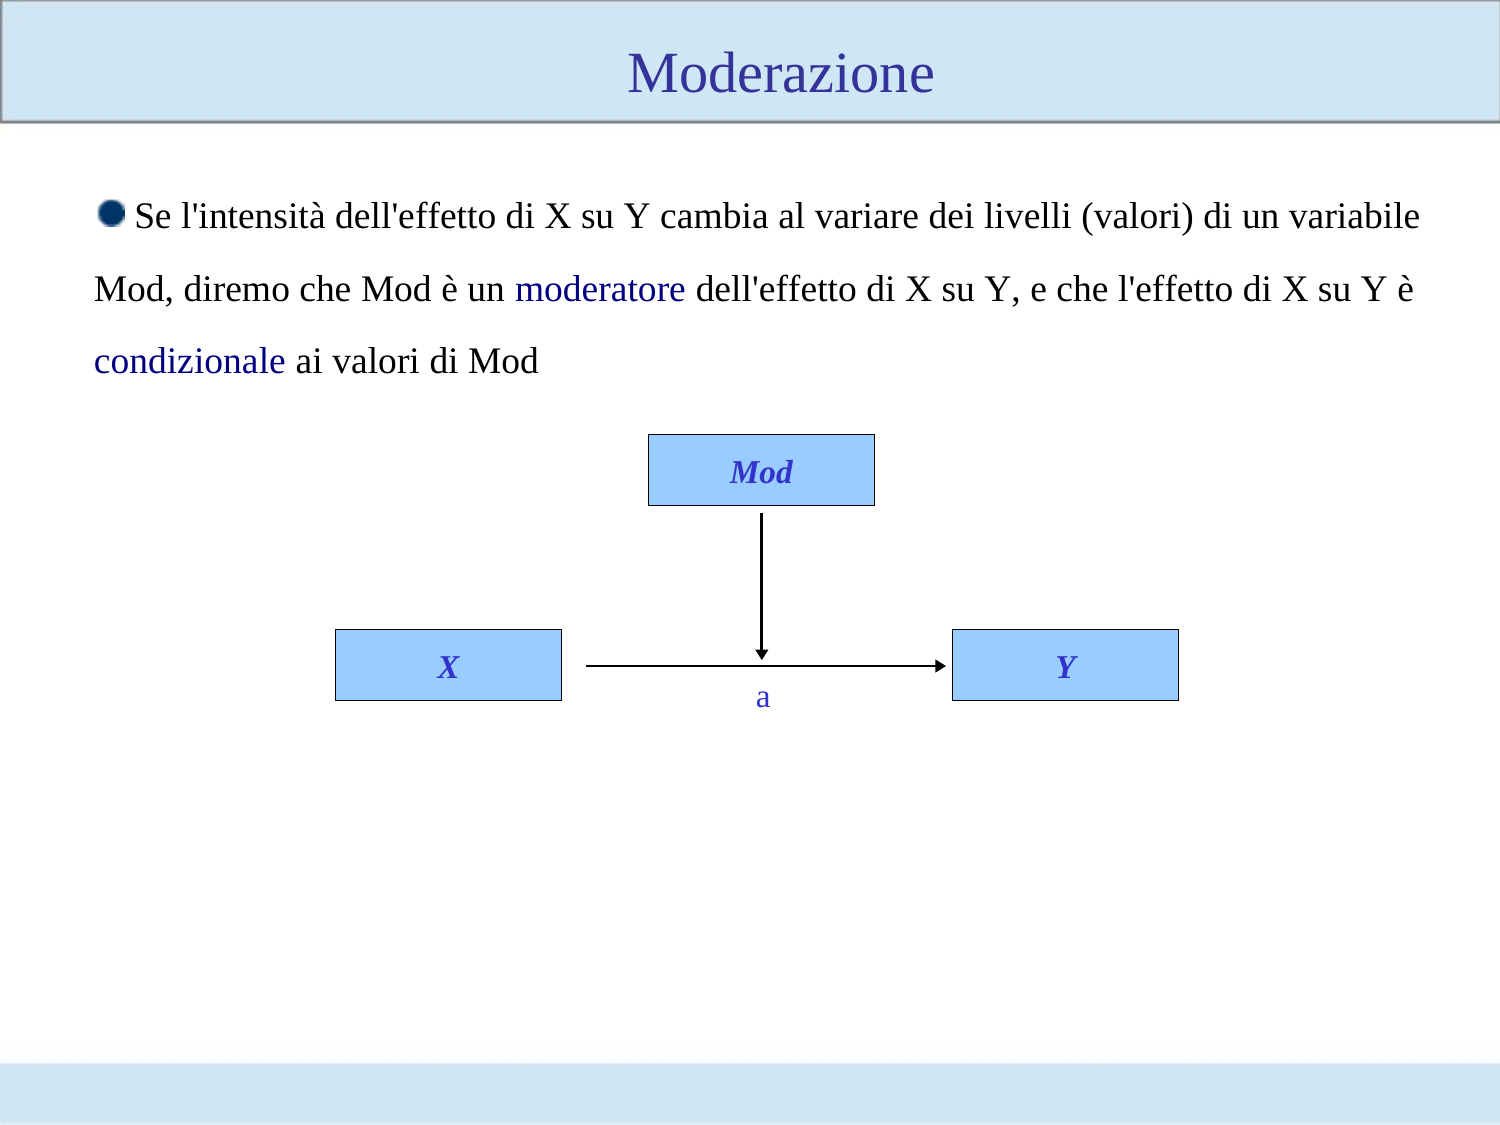

# Moderazione
 Se l'intensità dell'effetto di X su Y cambia al variare dei livelli (valori) di un variabile Mod, diremo che Mod è un moderatore dell'effetto di X su Y, e che l'effetto di X su Y è condizionale ai valori di Mod
Mod
X
Y
a